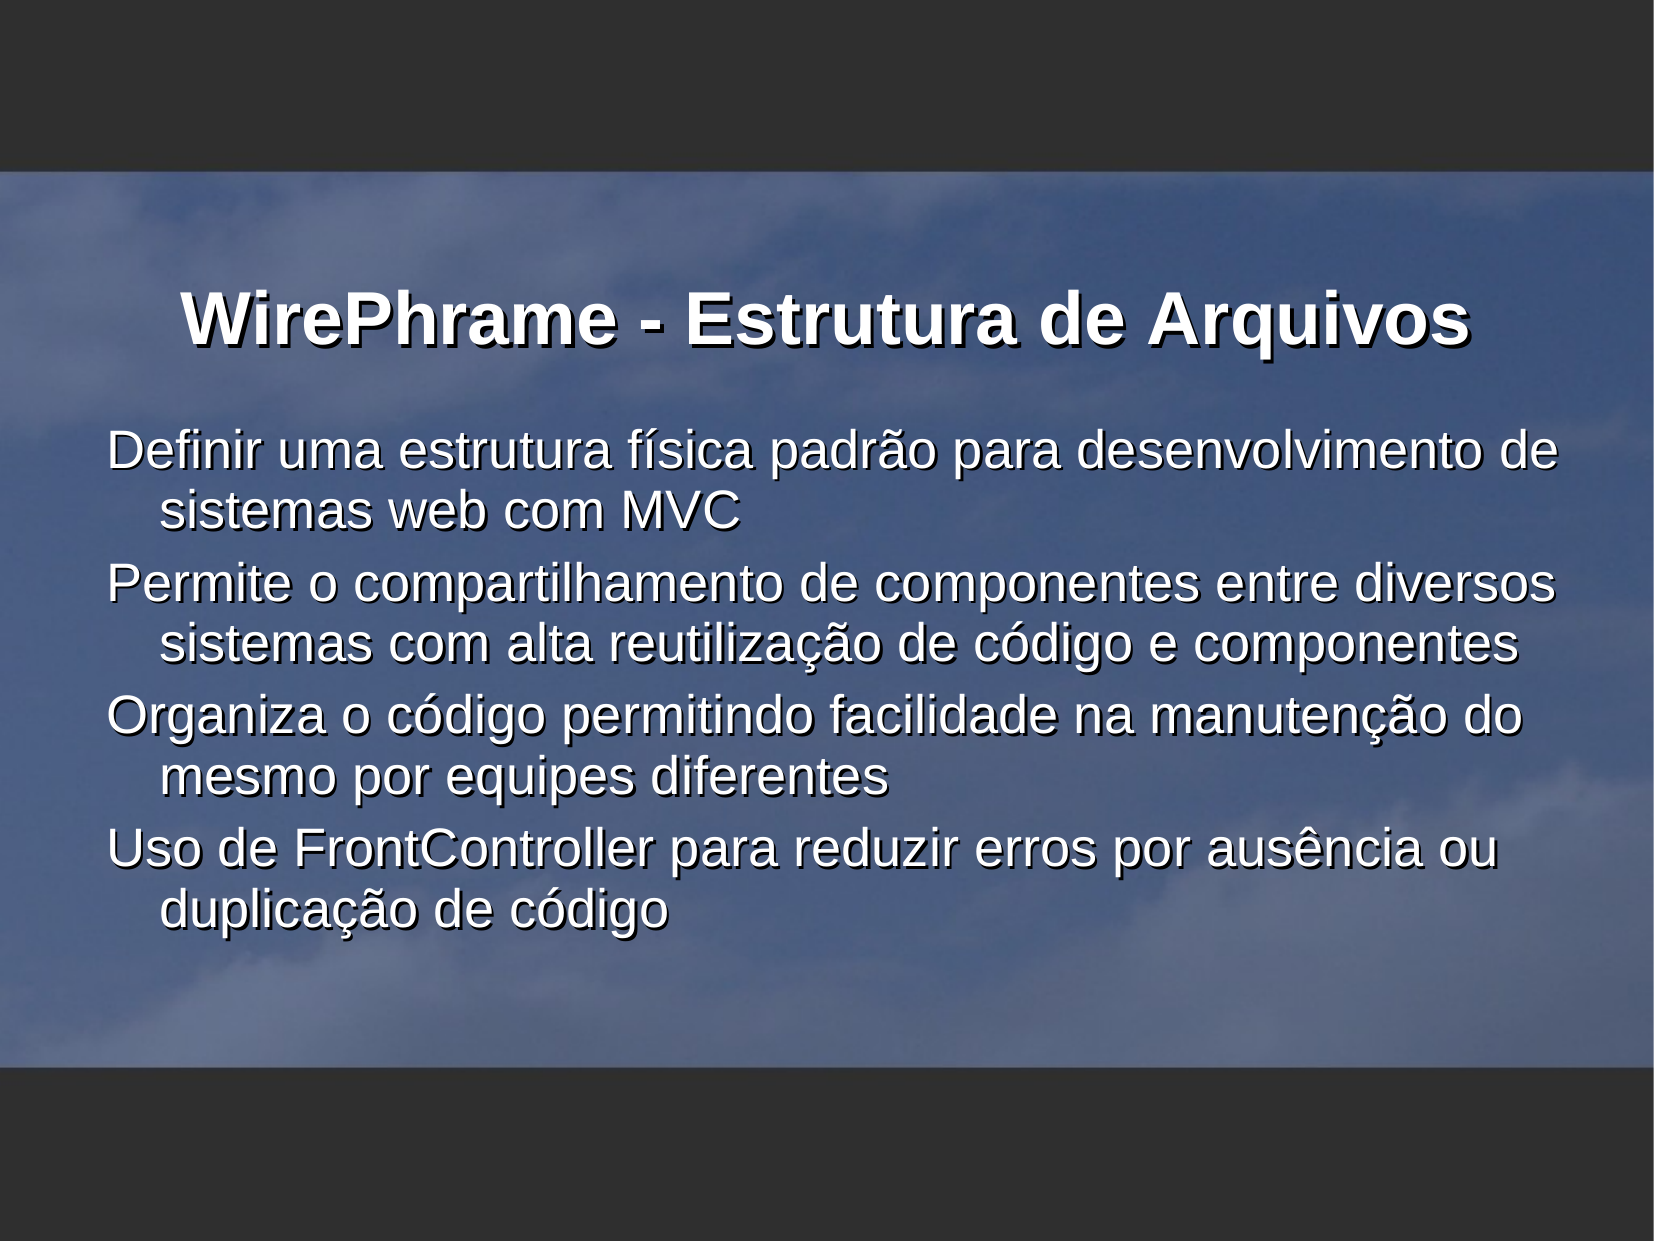

# WirePhrame - Estrutura de Arquivos
Definir uma estrutura física padrão para desenvolvimento de sistemas web com MVC
Permite o compartilhamento de componentes entre diversos sistemas com alta reutilização de código e componentes
Organiza o código permitindo facilidade na manutenção do mesmo por equipes diferentes
Uso de FrontController para reduzir erros por ausência ou duplicação de código